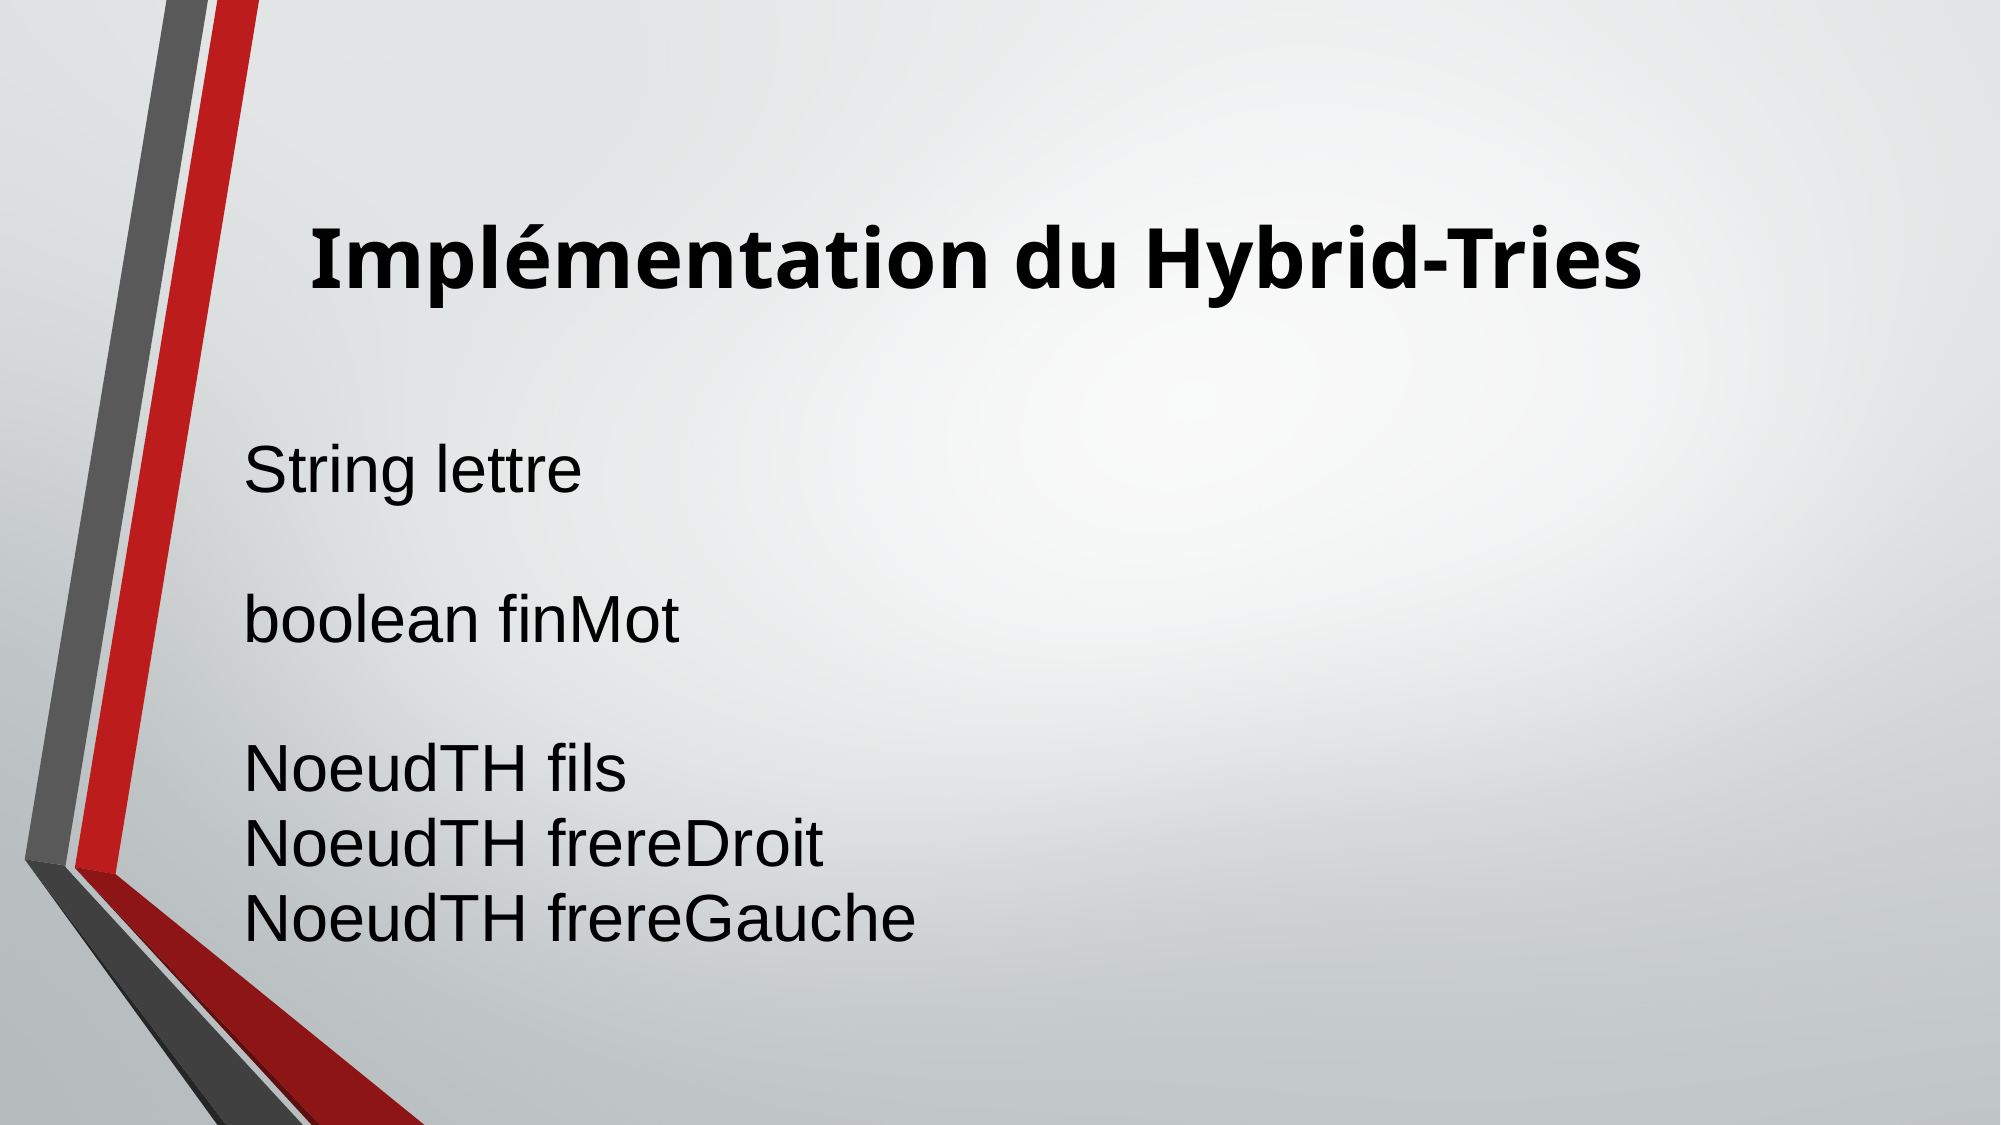

# Implémentation du Hybrid-Tries
String lettre
boolean finMot
NoeudTH fils
NoeudTH frereDroit
NoeudTH frereGauche